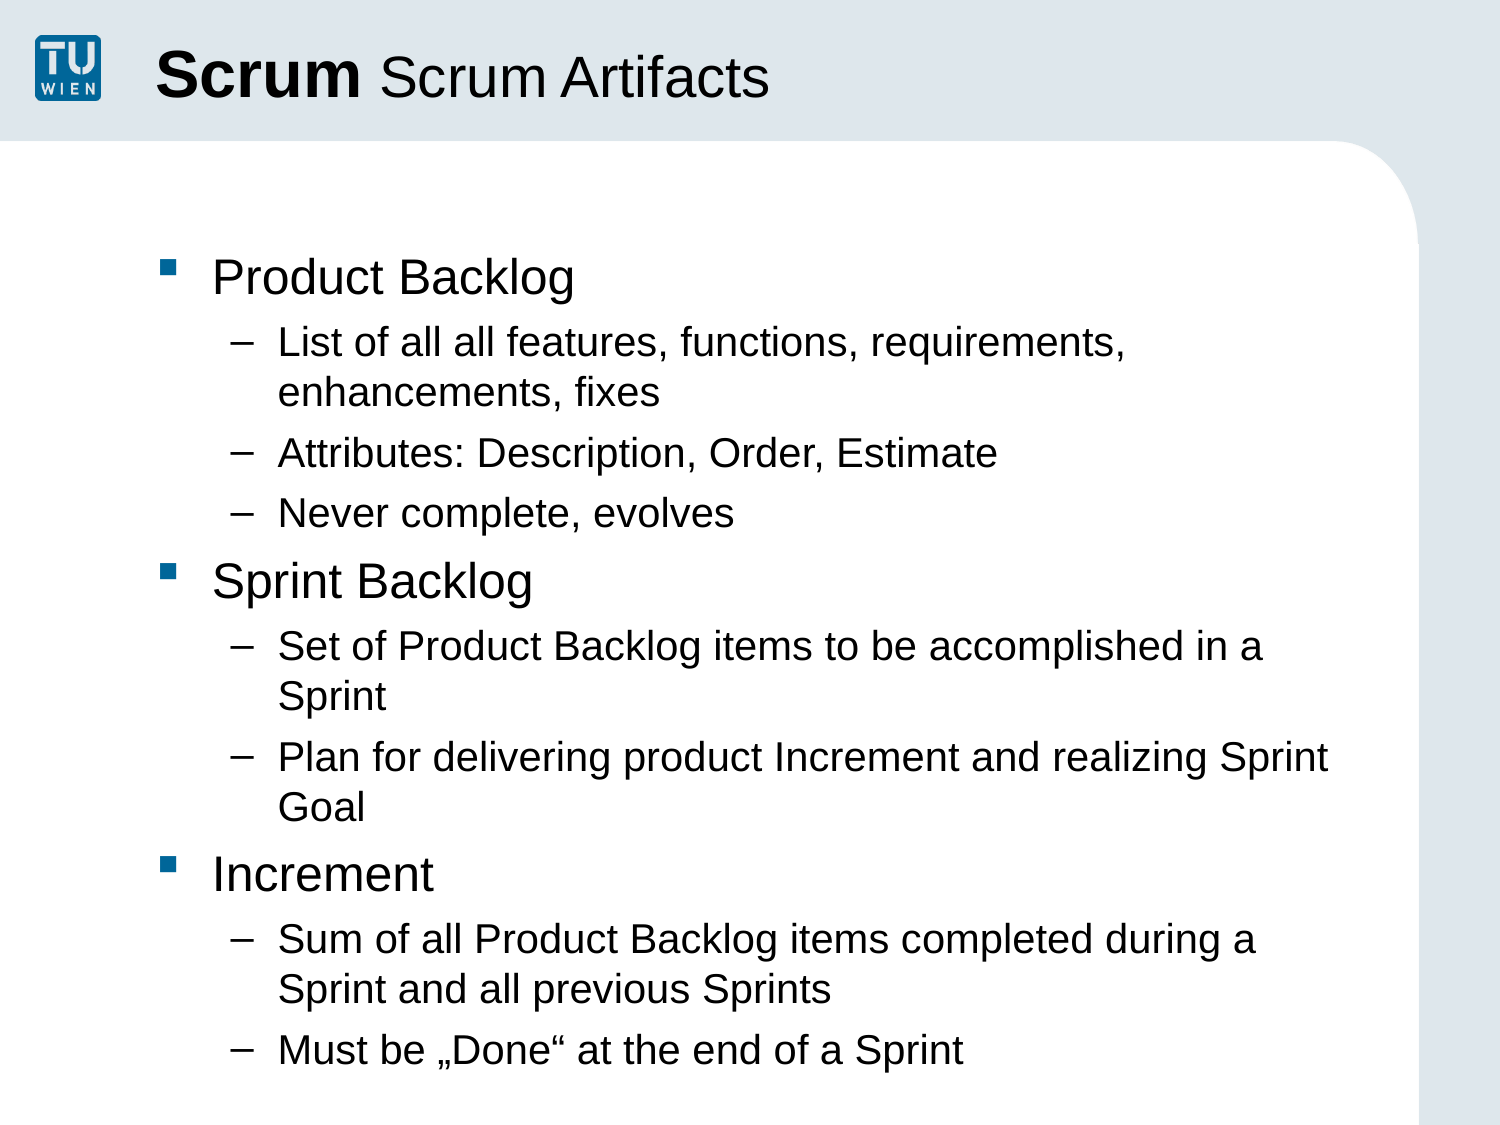

# Scrum Scrum Artifacts
Product Backlog
List of all all features, functions, requirements, enhancements, fixes
Attributes: Description, Order, Estimate
Never complete, evolves
Sprint Backlog
Set of Product Backlog items to be accomplished in a Sprint
Plan for delivering product Increment and realizing Sprint Goal
Increment
Sum of all Product Backlog items completed during a Sprint and all previous Sprints
Must be „Done“ at the end of a Sprint